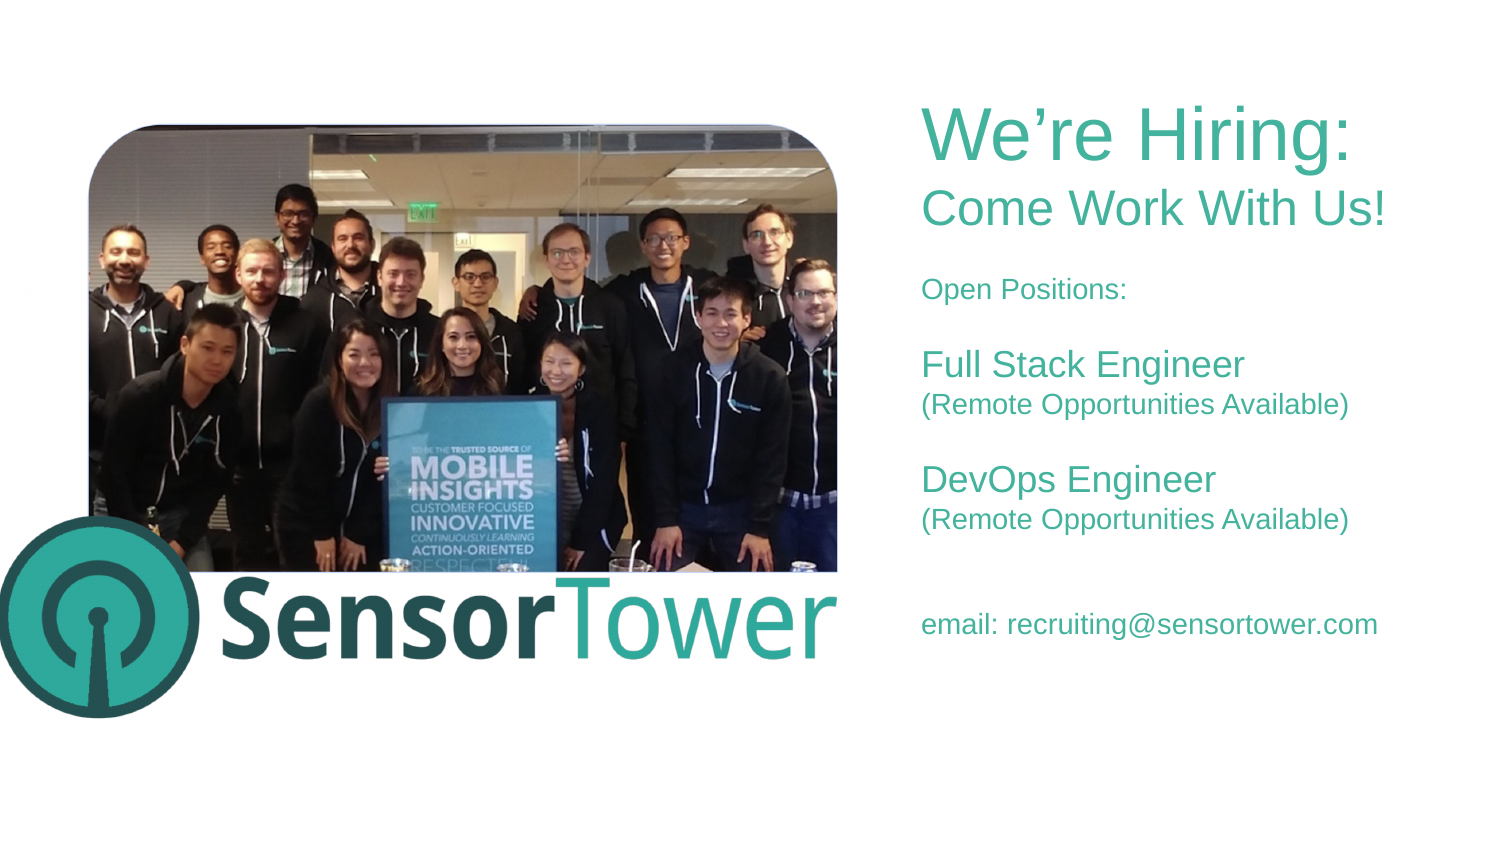

We’re Hiring:
Come Work With Us!
Open Positions:
Full Stack Engineer
(Remote Opportunities Available)
DevOps Engineer
(Remote Opportunities Available)
email: recruiting@sensortower.com